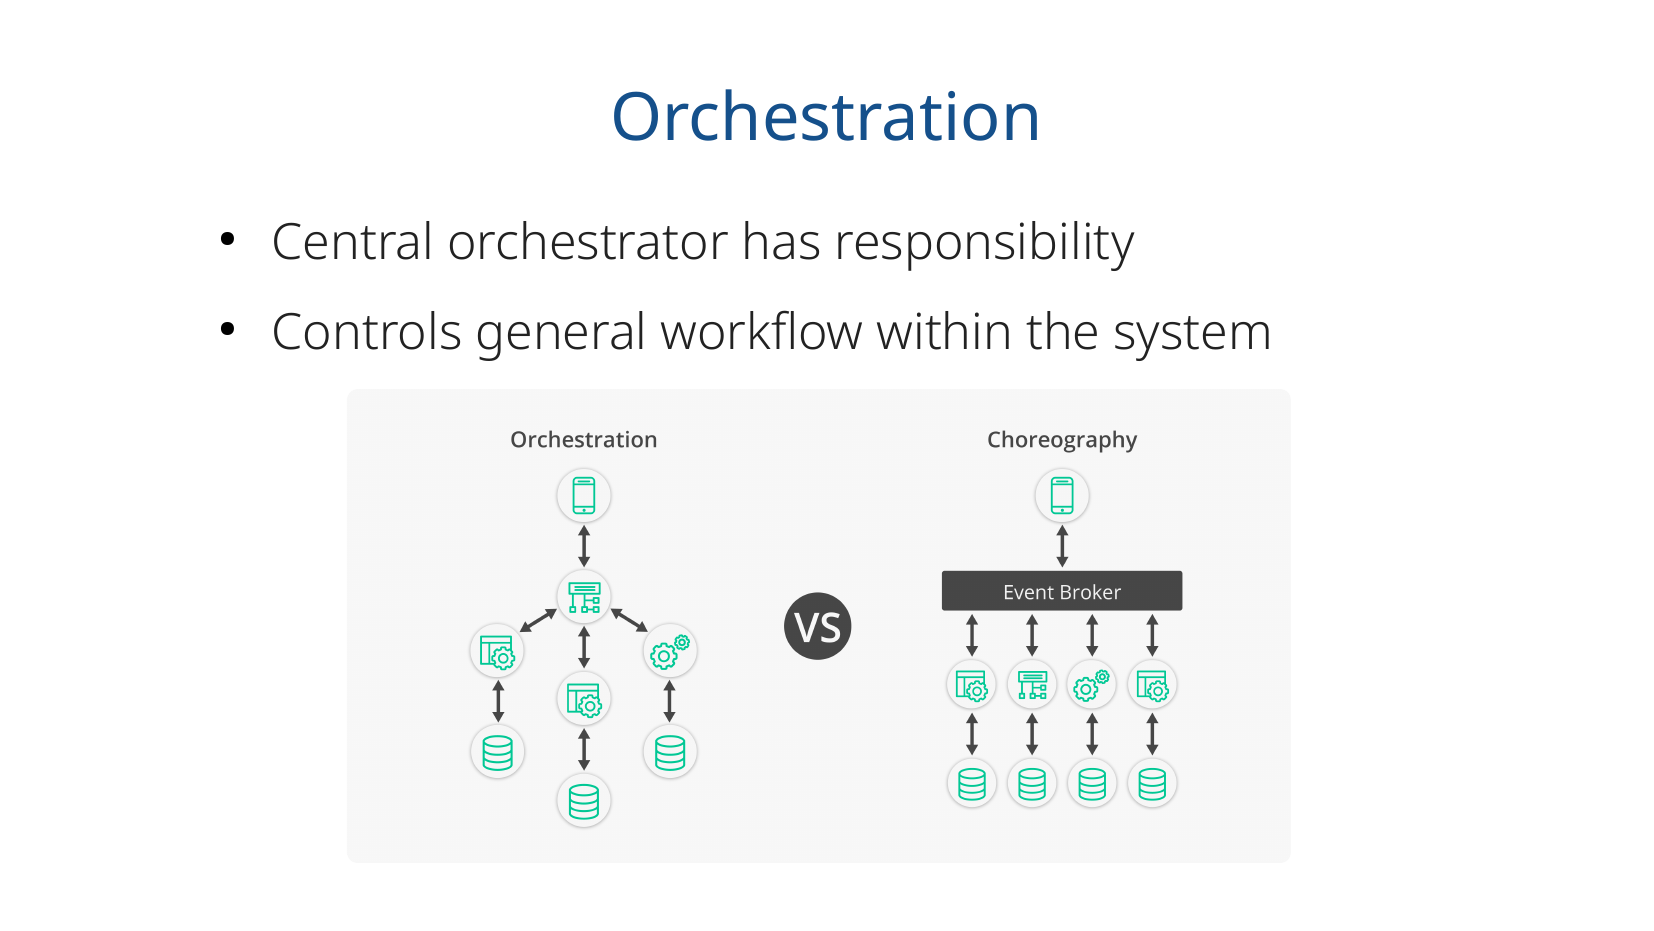

# Orchestration
Central orchestrator has responsibility
Controls general workflow within the system